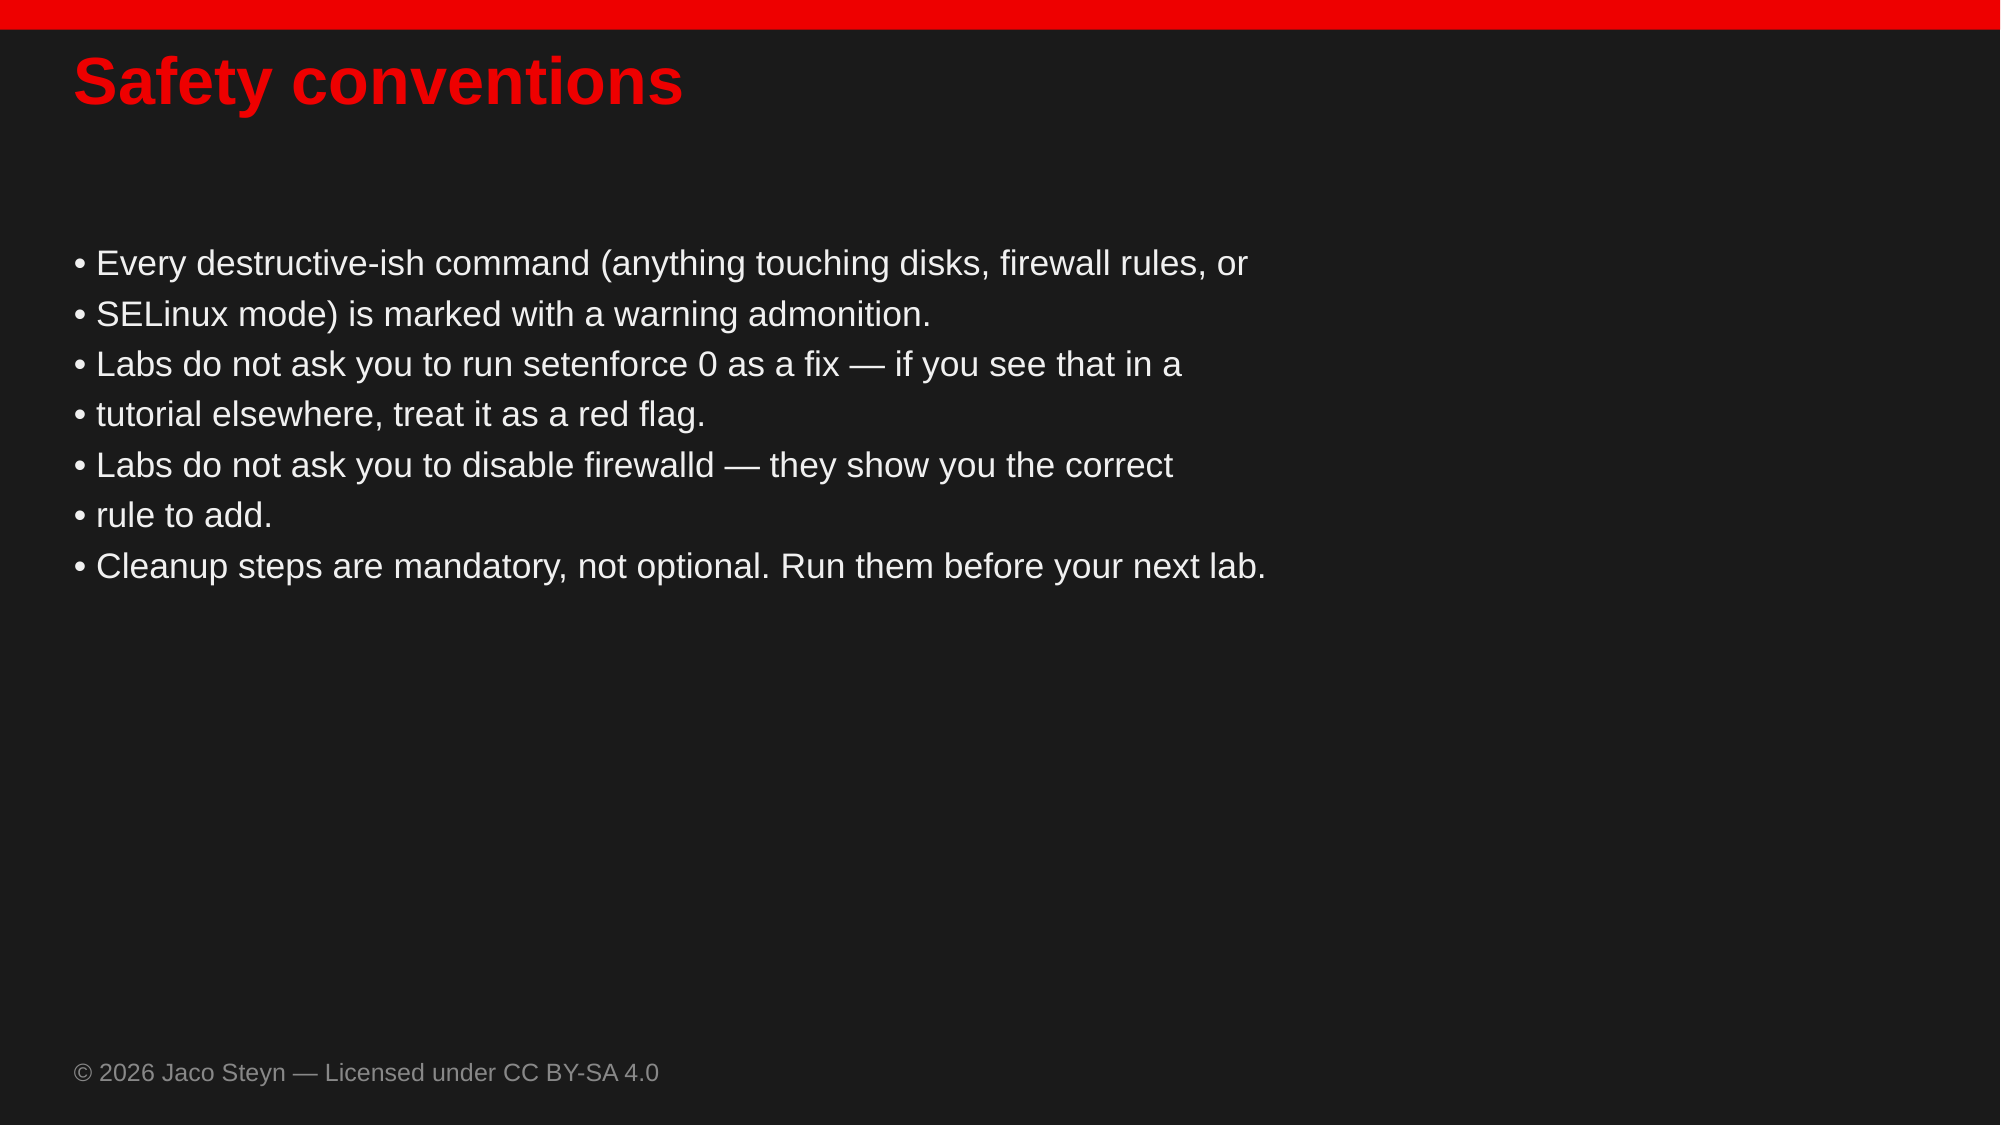

Safety conventions
• Every destructive-ish command (anything touching disks, firewall rules, or
• SELinux mode) is marked with a warning admonition.
• Labs do not ask you to run setenforce 0 as a fix — if you see that in a
• tutorial elsewhere, treat it as a red flag.
• Labs do not ask you to disable firewalld — they show you the correct
• rule to add.
• Cleanup steps are mandatory, not optional. Run them before your next lab.
© 2026 Jaco Steyn — Licensed under CC BY-SA 4.0